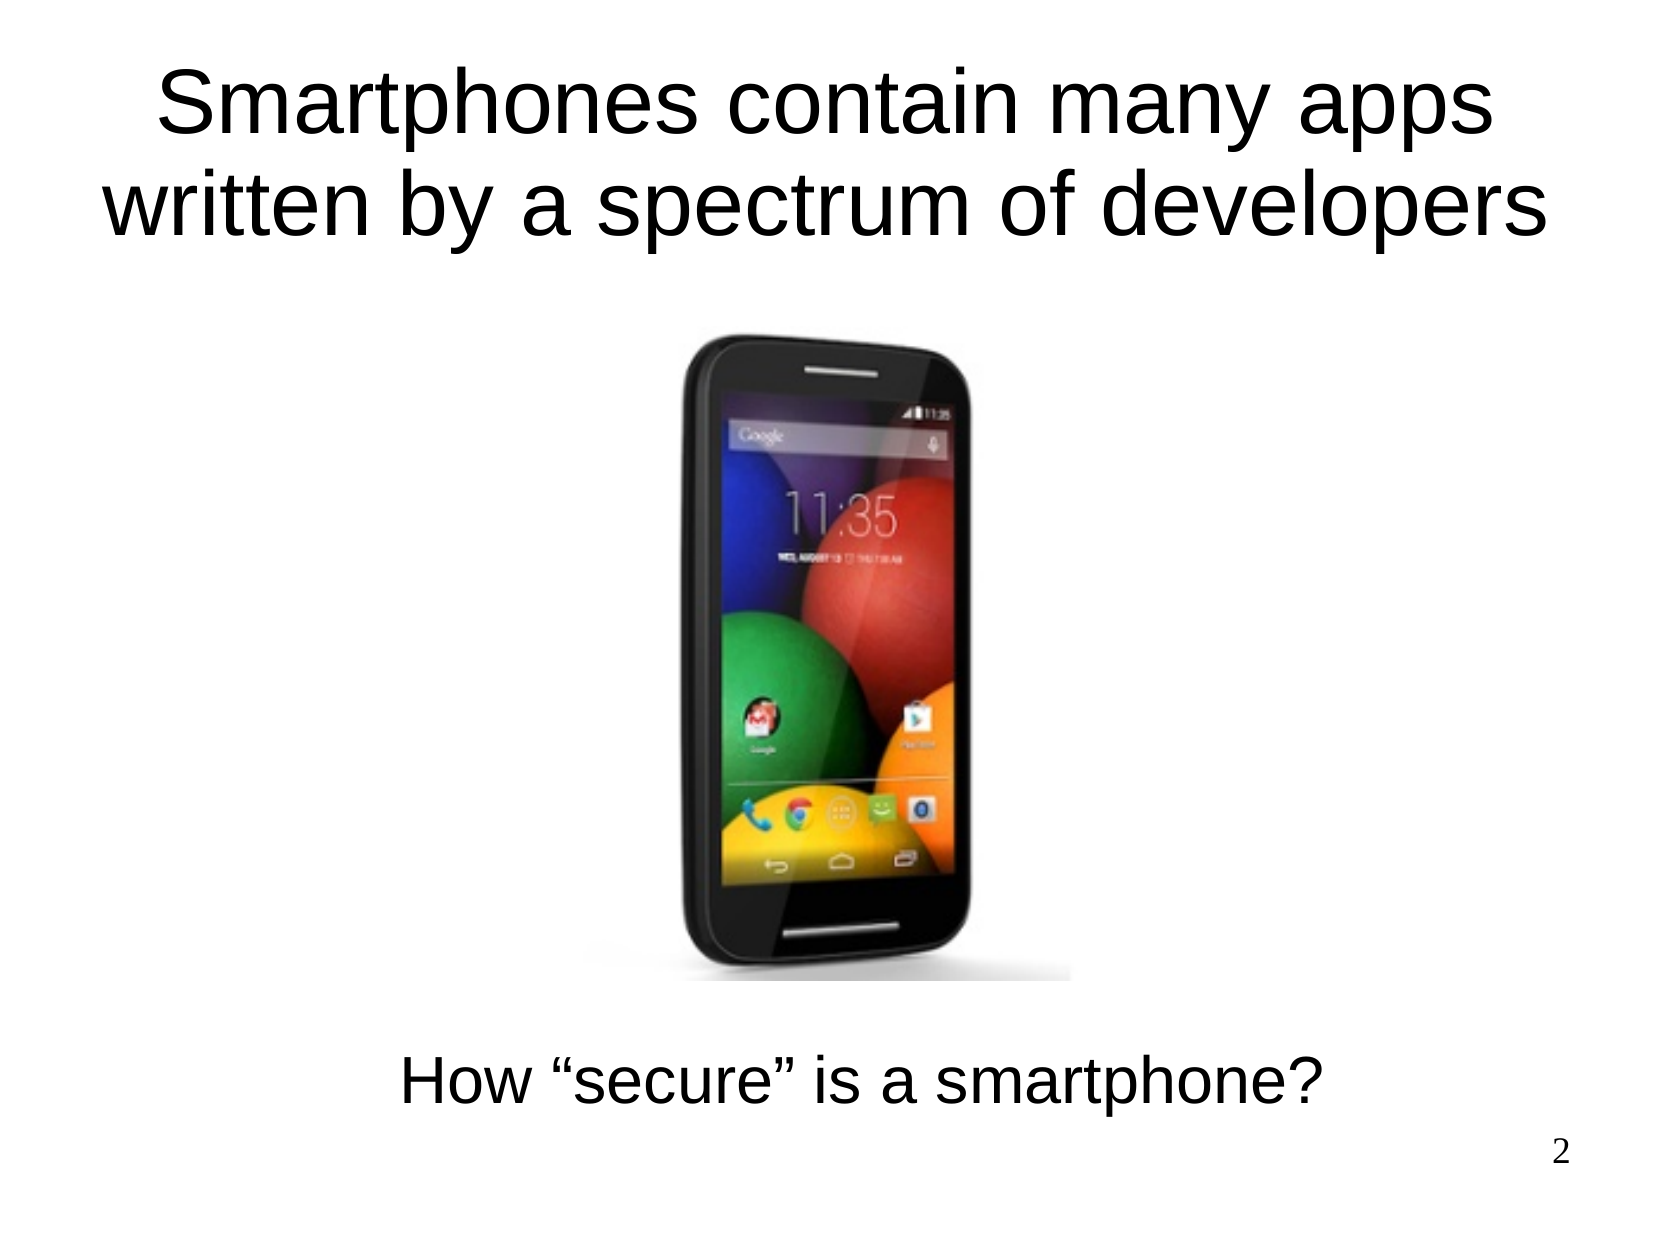

# Smartphones contain many apps written by a spectrum of developers
How “secure” is a smartphone?
2